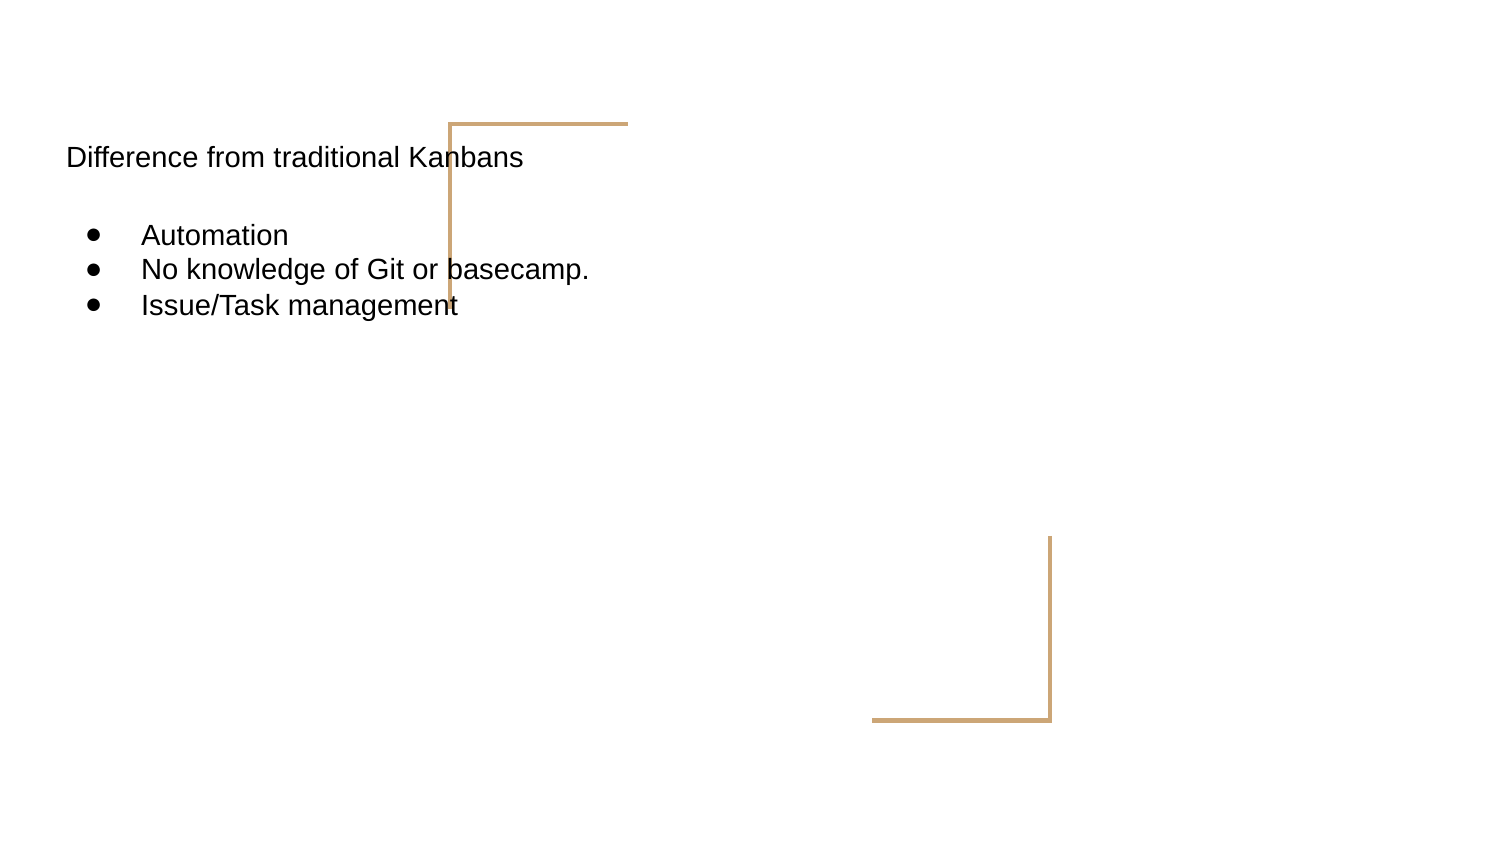

# Difference from traditional Kanbans
Automation
No knowledge of Git or basecamp.
Issue/Task management